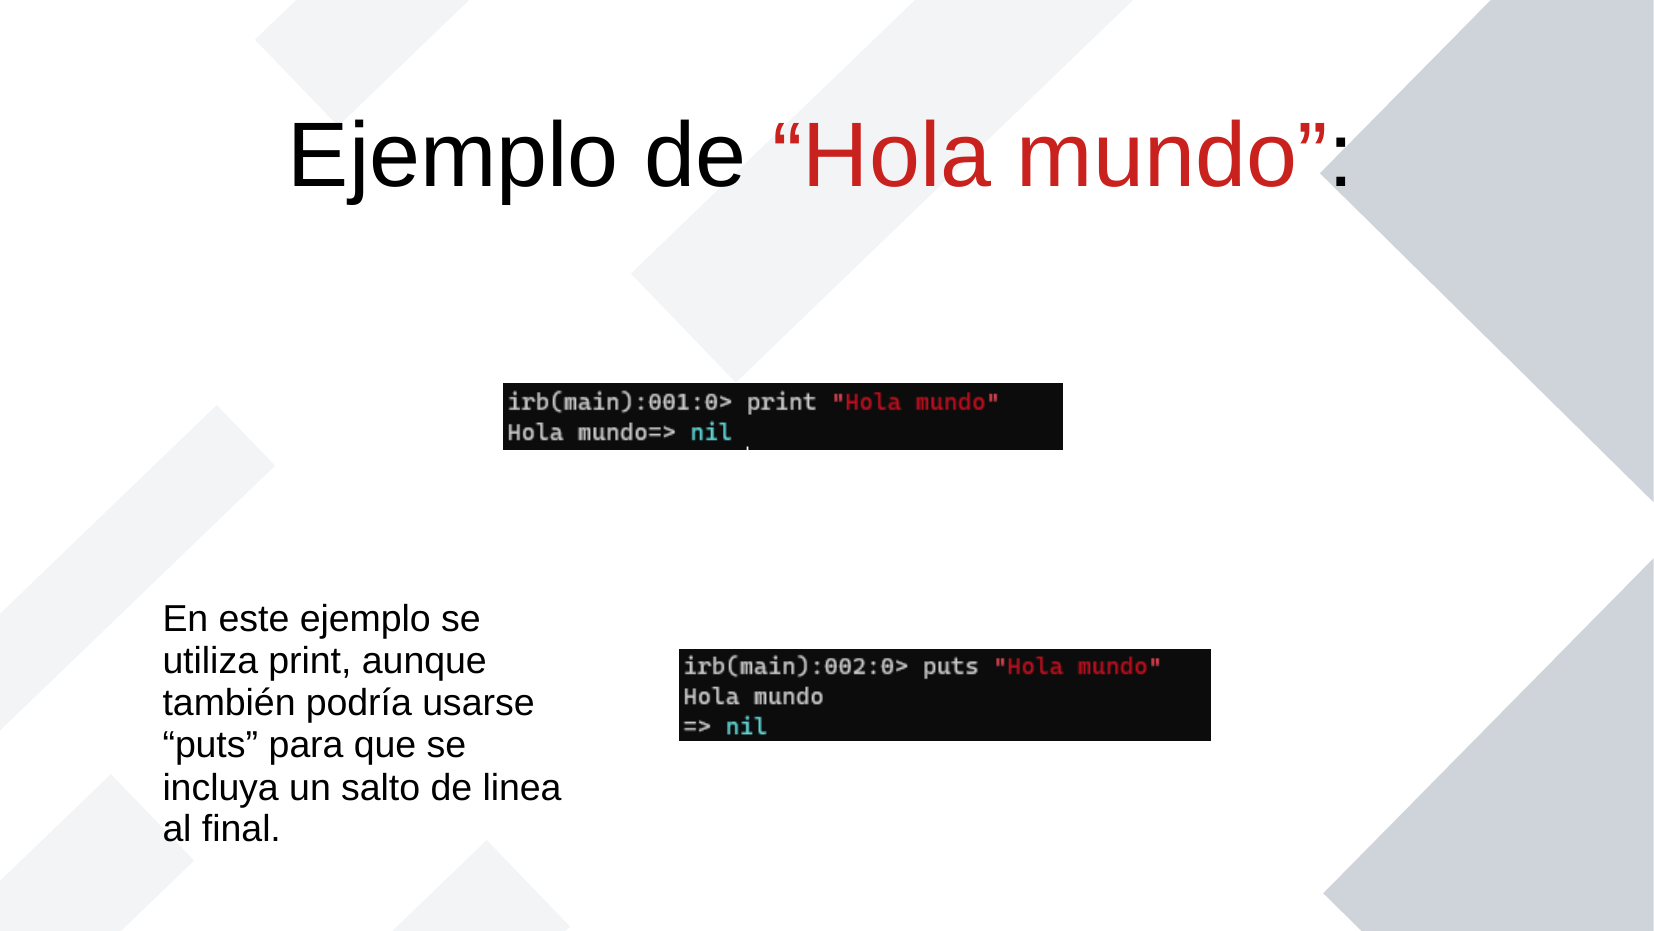

# Ejemplo de “Hola mundo”:
En este ejemplo se utiliza print, aunque también podría usarse “puts” para que se incluya un salto de linea al final.